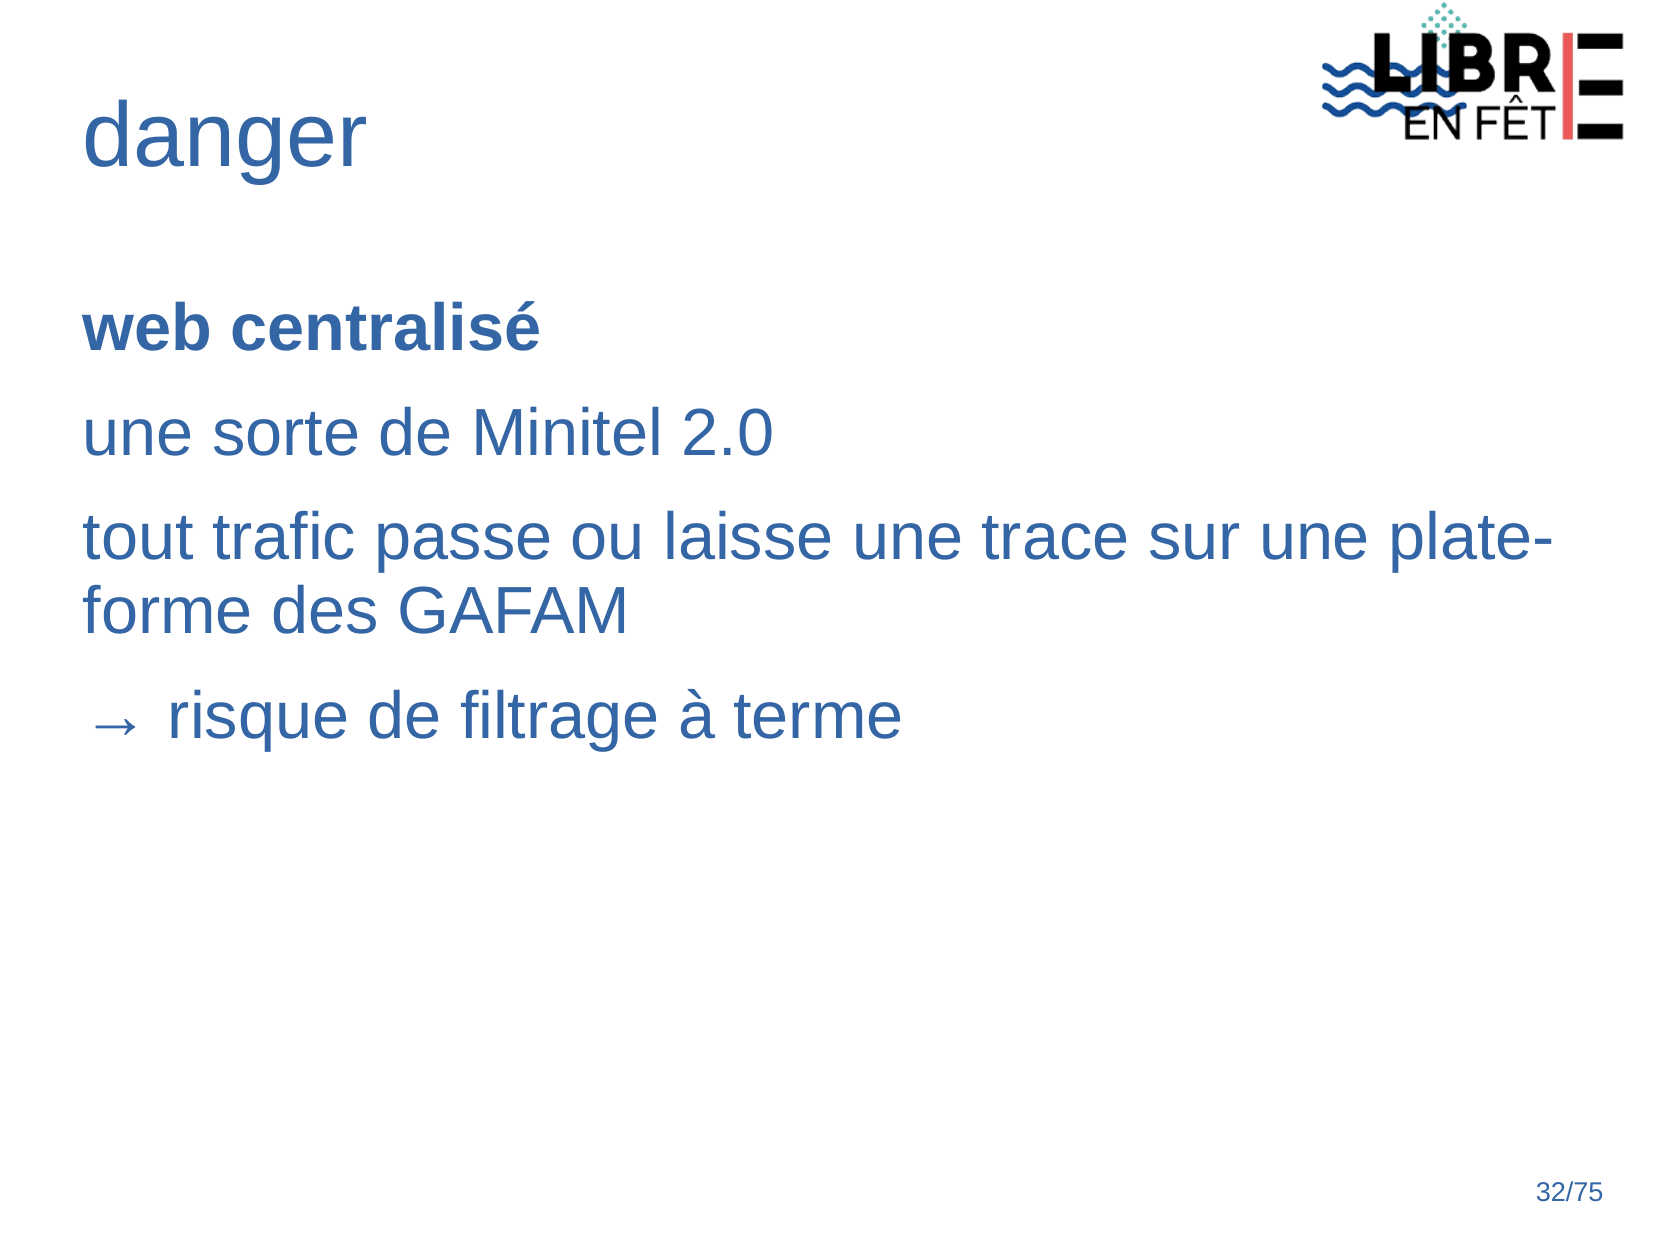

# danger
web centralisé
une sorte de Minitel 2.0
tout trafic passe ou laisse une trace sur une plate-forme des GAFAM
→ risque de filtrage à terme